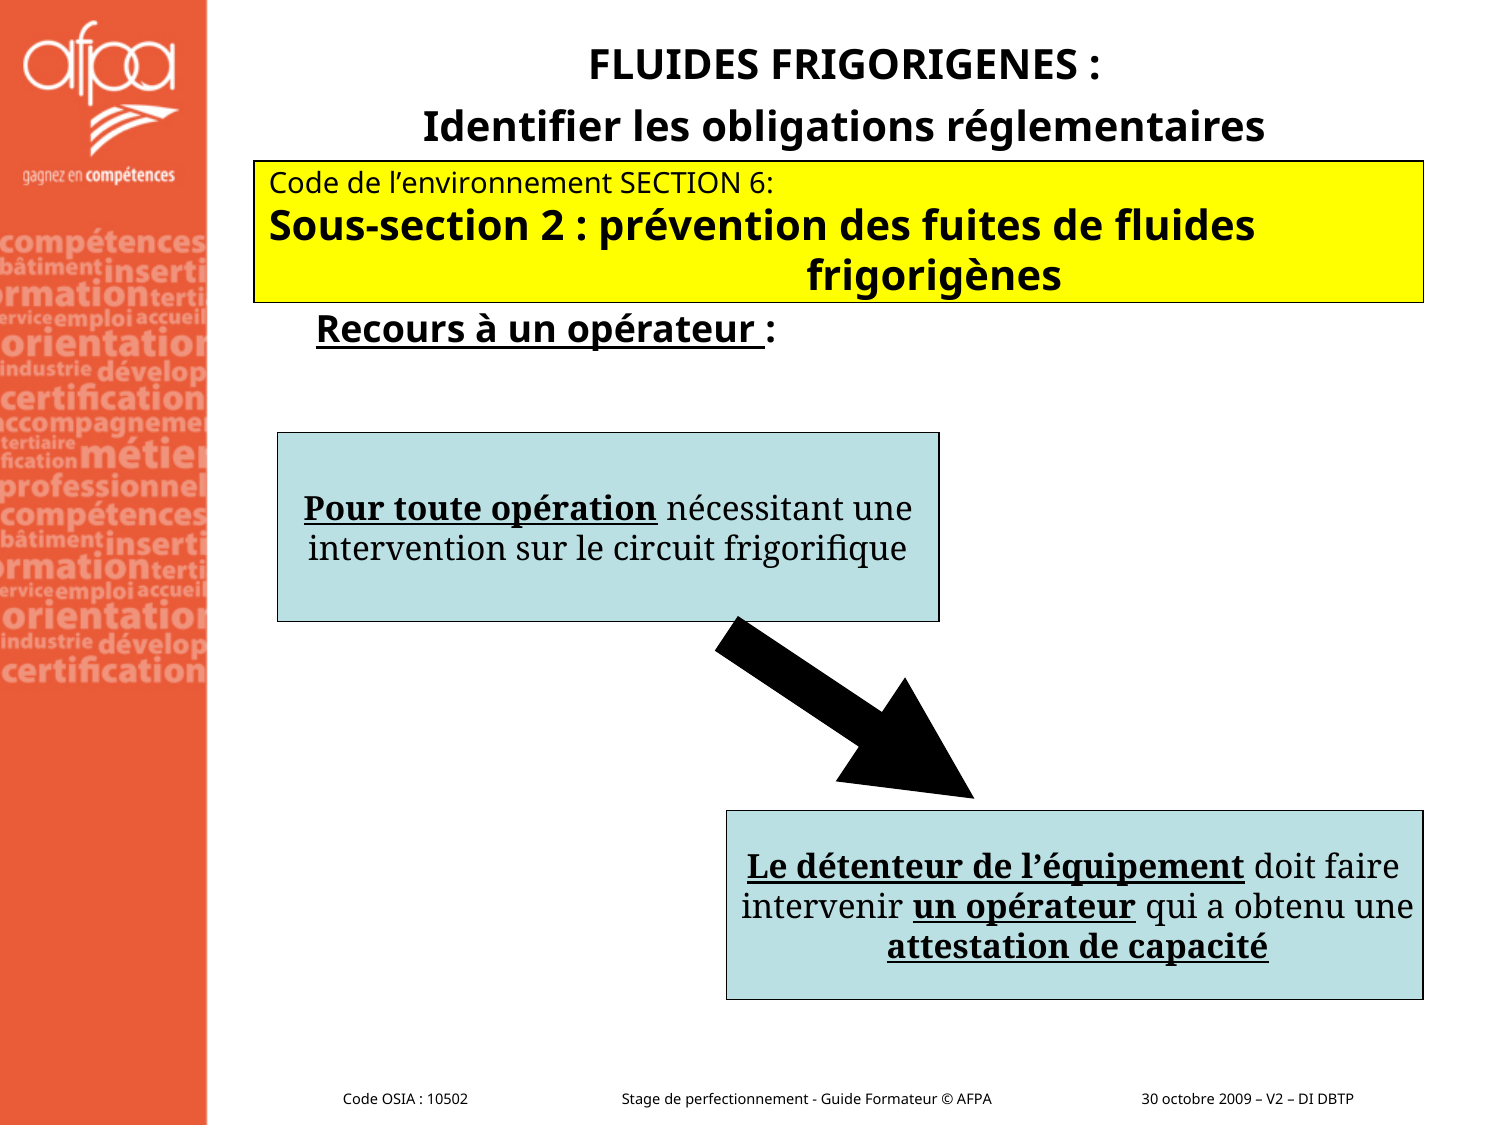

FLUIDES FRIGORIGENES :
Identifier les obligations réglementaires
Code de l’environnement SECTION 6:
Sous-section 2 : prévention des fuites de fluides
 frigorigènes
# Recours à un opérateur :
Pour toute opération nécessitant une
intervention sur le circuit frigorifique
Le détenteur de l’équipement doit faire
intervenir un opérateur qui a obtenu une
attestation de capacité